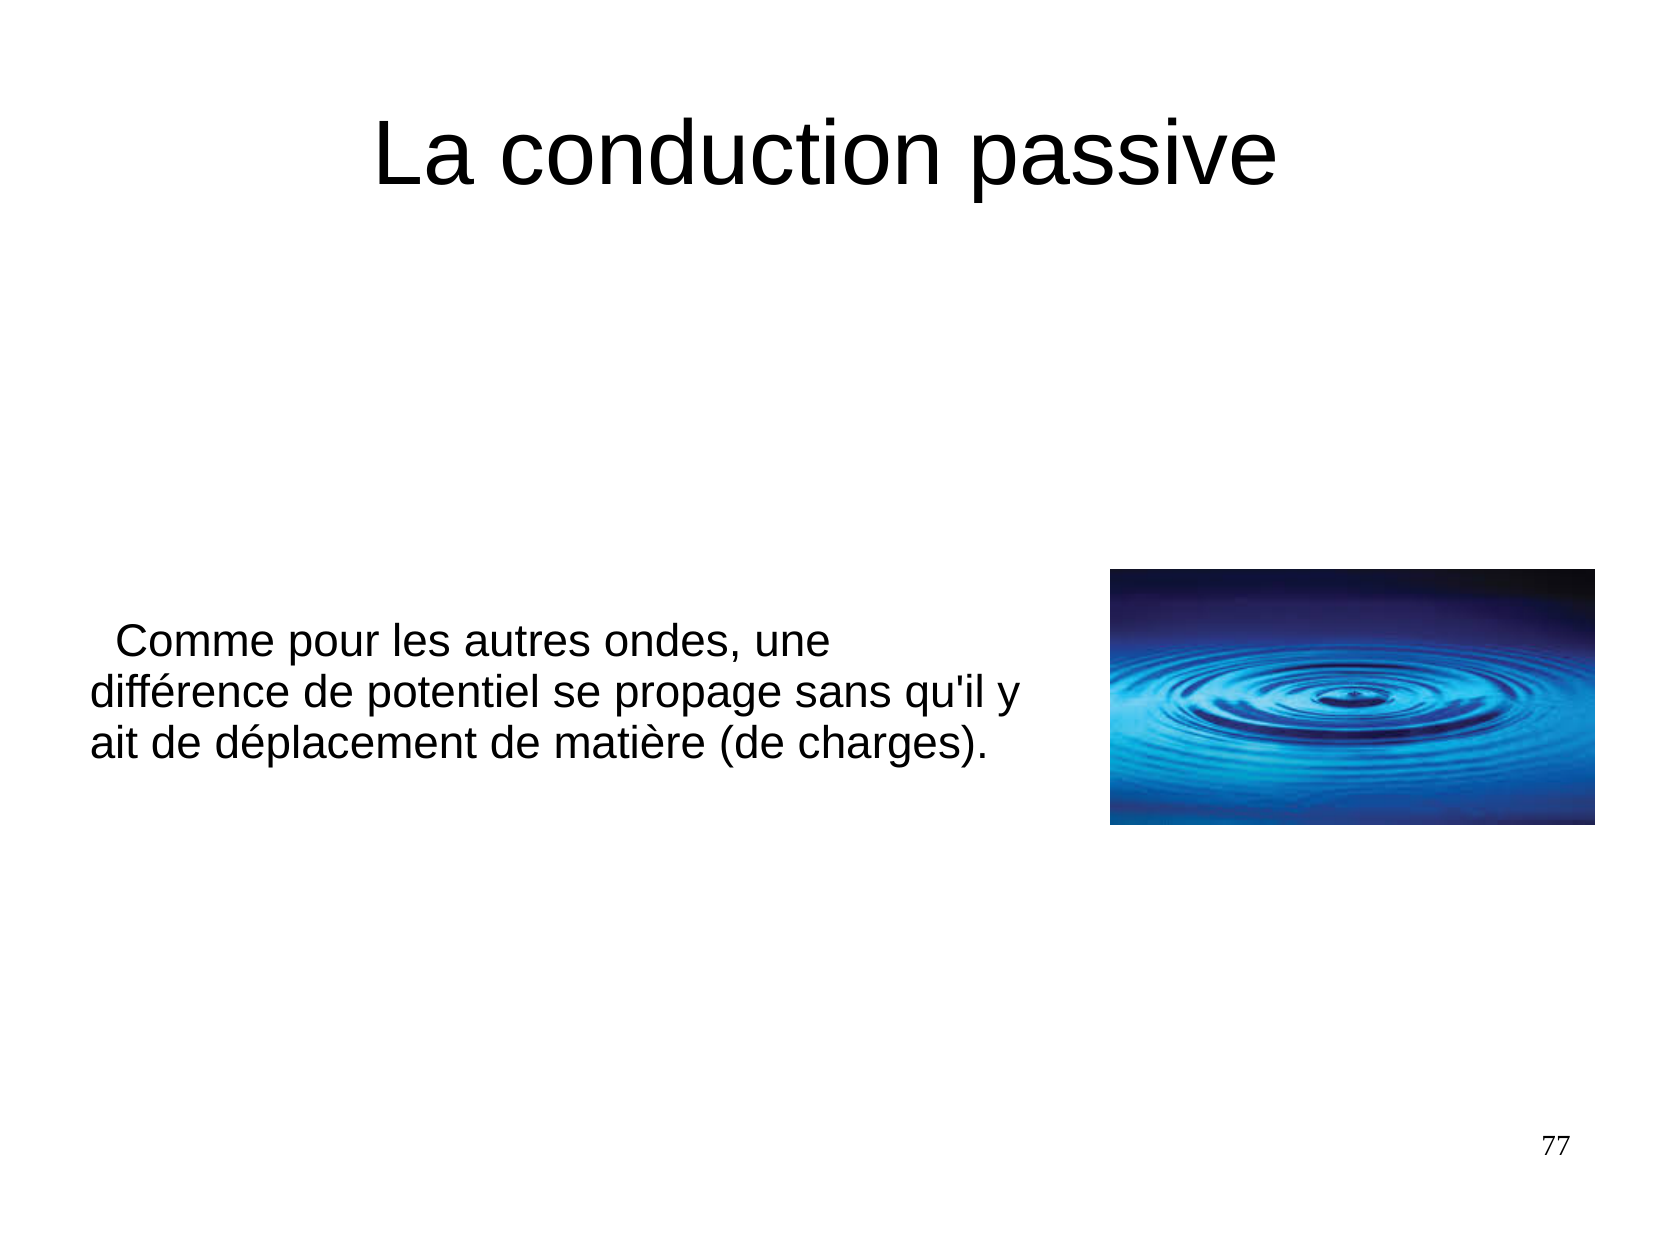

# La conduction passive
 Comme pour les autres ondes, une différence de potentiel se propage sans qu'il y ait de déplacement de matière (de charges).
77